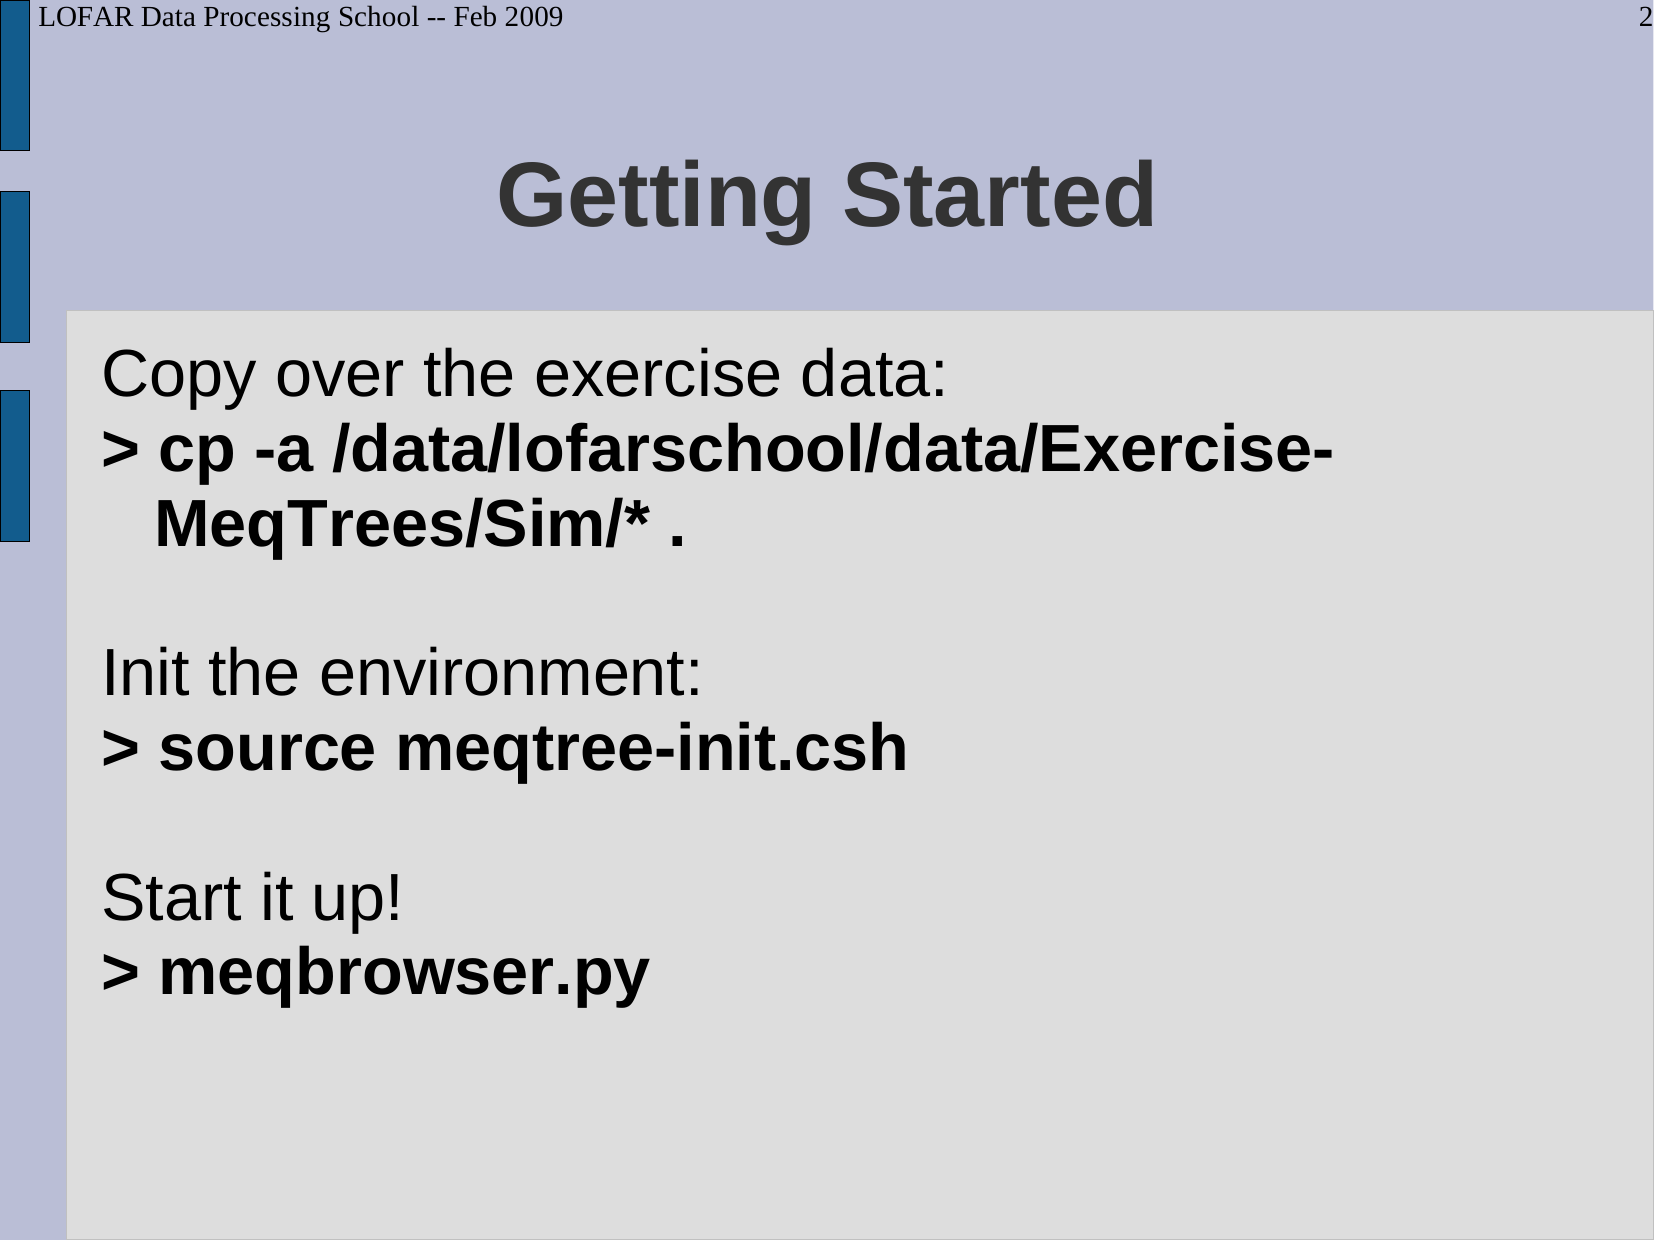

LOFAR Data Processing School -- Feb 2009
2
# Getting Started
Copy over the exercise data:
> cp -a /data/lofarschool/data/Exercise-MeqTrees/Sim/* .
Init the environment:
> source meqtree-init.csh
Start it up!
> meqbrowser.py